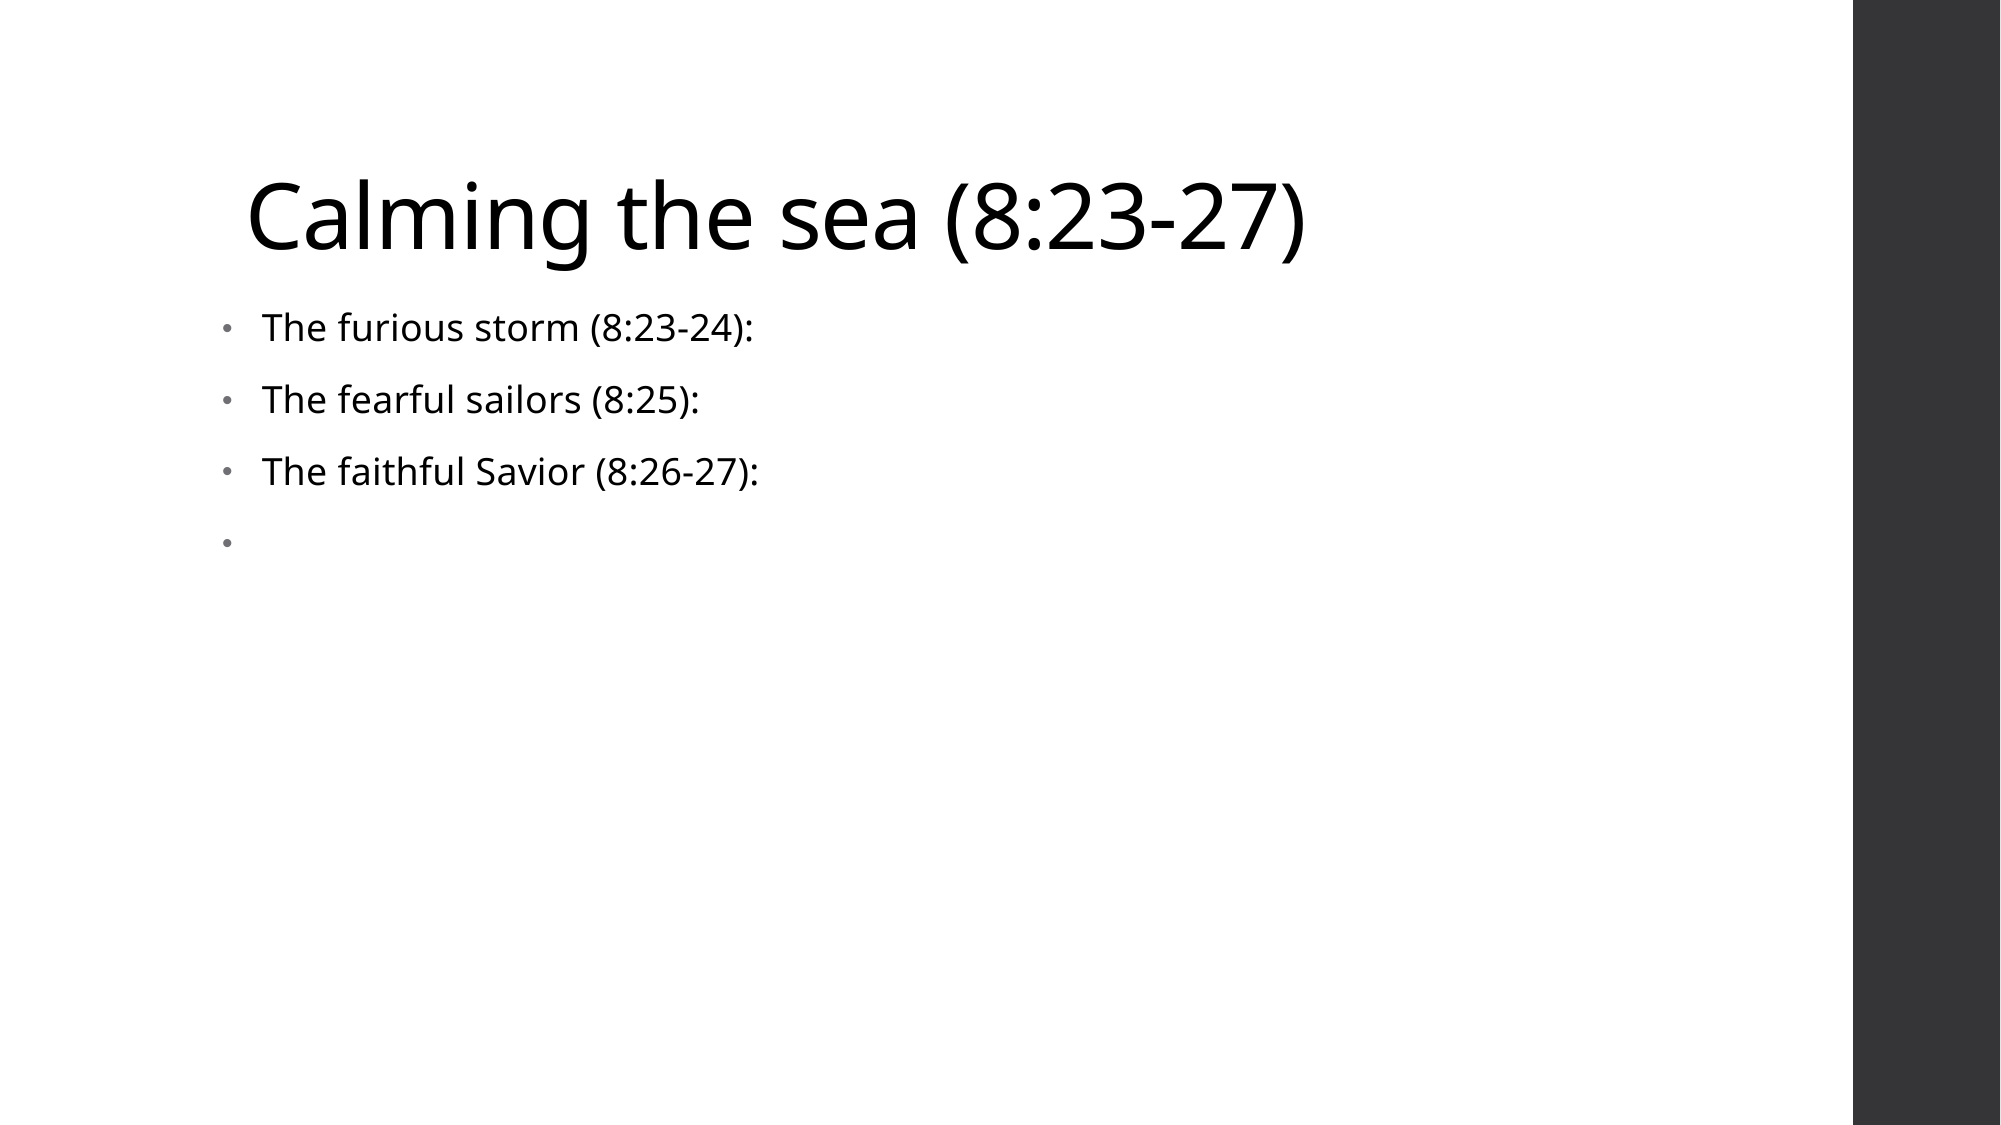

# Calming the sea (8:23-27)
 The furious storm (8:23-24):
 The fearful sailors (8:25):
 The faithful Savior (8:26-27):